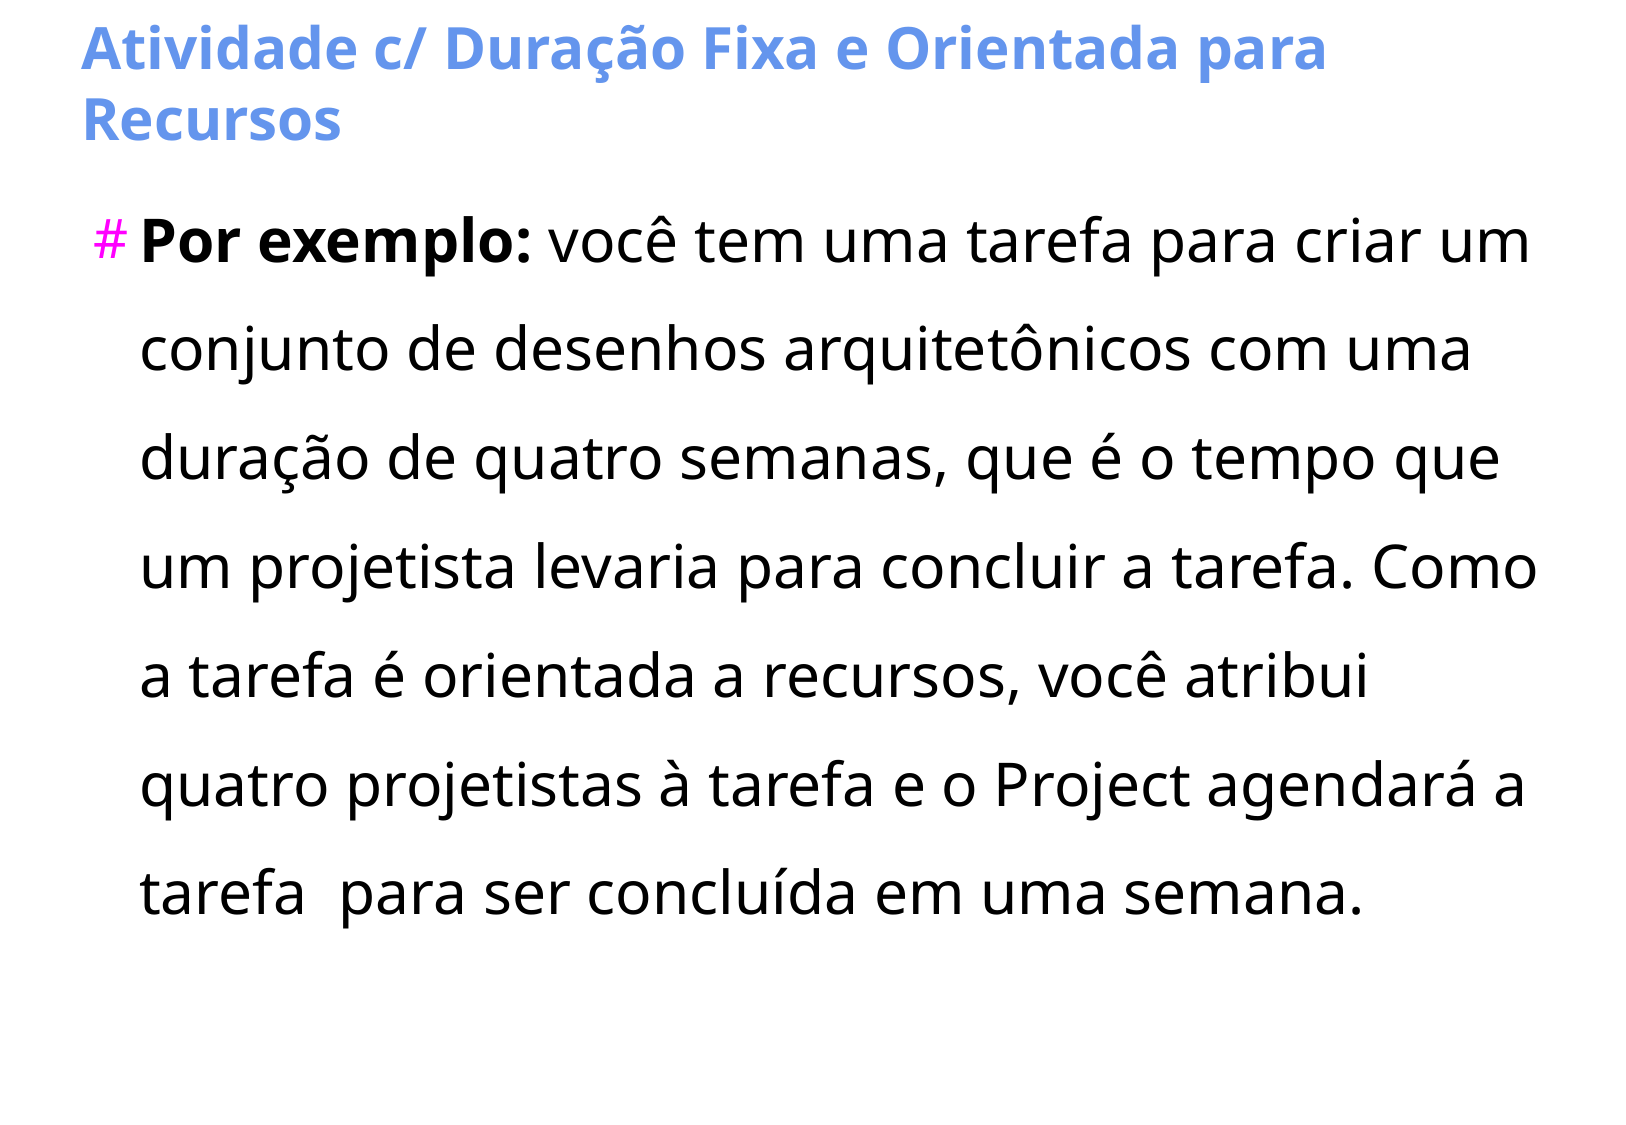

# Atividade c/ Duração Fixa e Orientada para Recursos
Por exemplo: você tem uma tarefa para criar um conjunto de desenhos arquitetônicos com uma duração de quatro semanas, que é o tempo que um projetista levaria para concluir a tarefa. Como a tarefa é orientada a recursos, você atribui quatro projetistas à tarefa e o Project agendará a tarefa para ser concluída em uma semana.